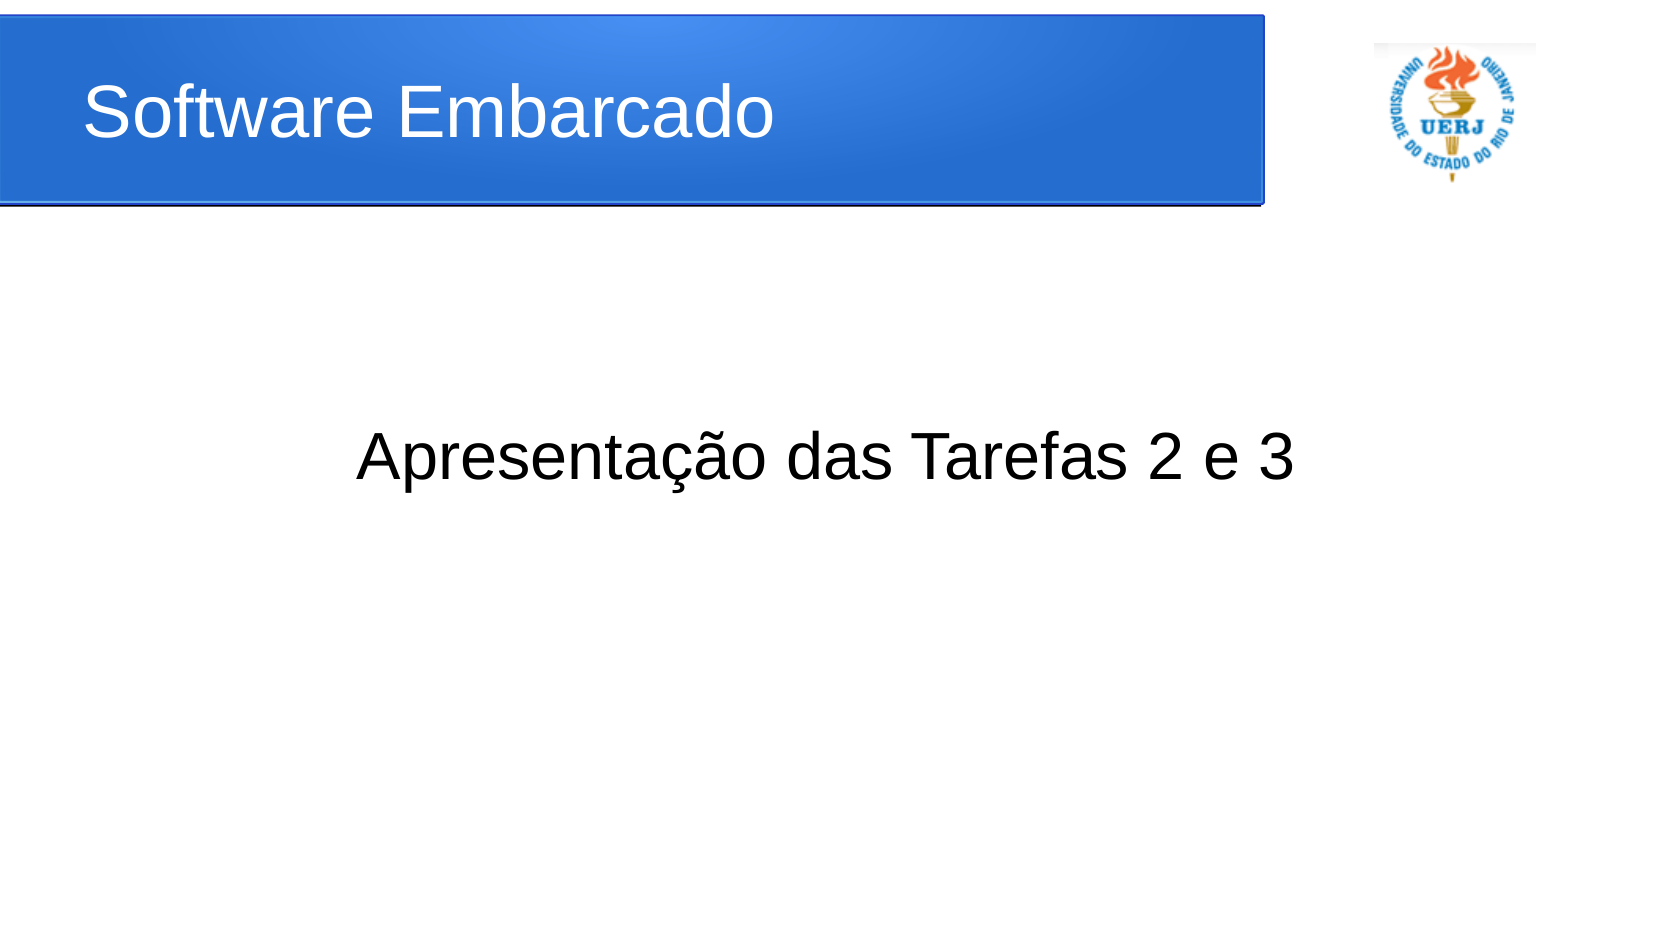

# Software Embarcado
Apresentação das Tarefas 2 e 3